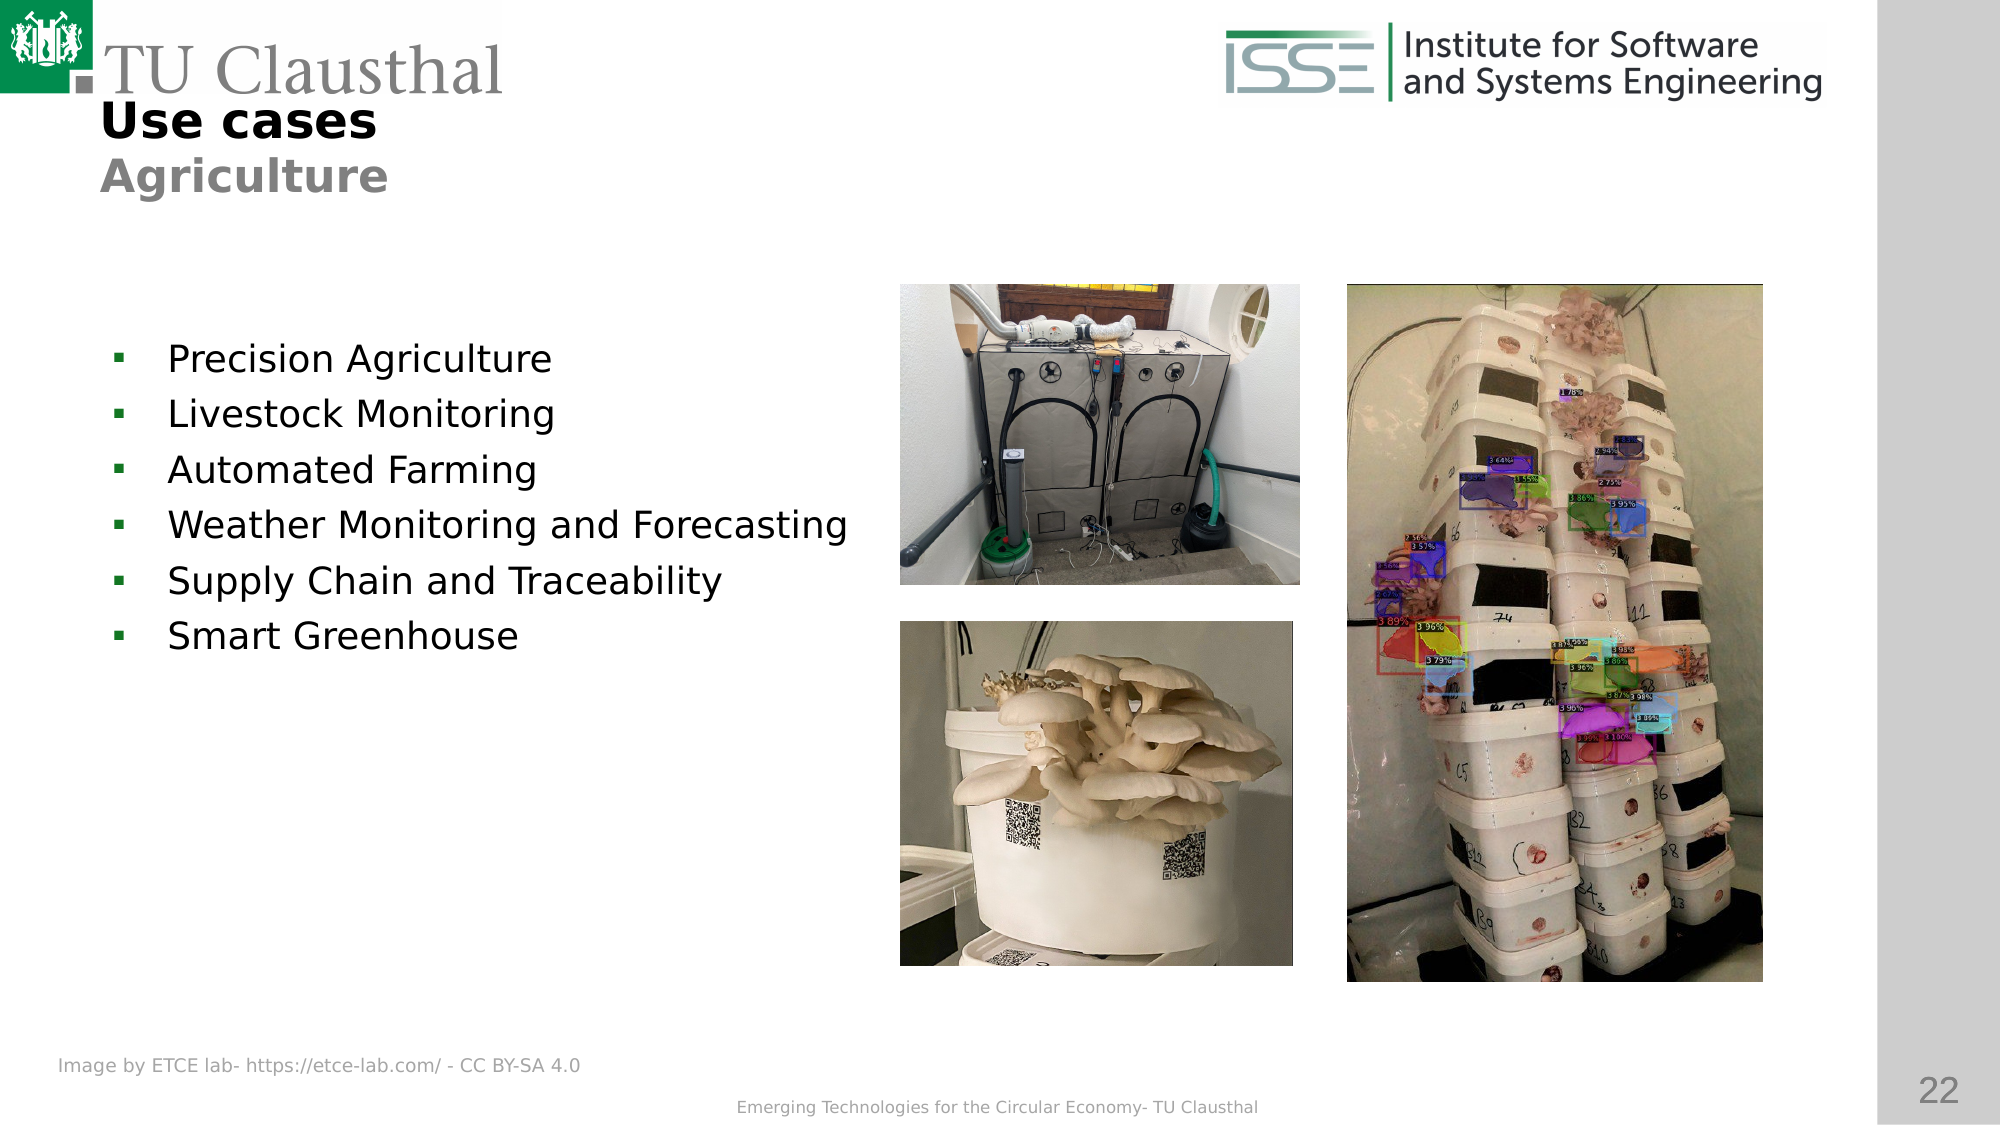

# Use cases Agriculture
Precision Agriculture
Livestock Monitoring
Automated Farming
Weather Monitoring and Forecasting
Supply Chain and Traceability
Smart Greenhouse
Image by ETCE lab- https://etce-lab.com/ - CC BY-SA 4.0